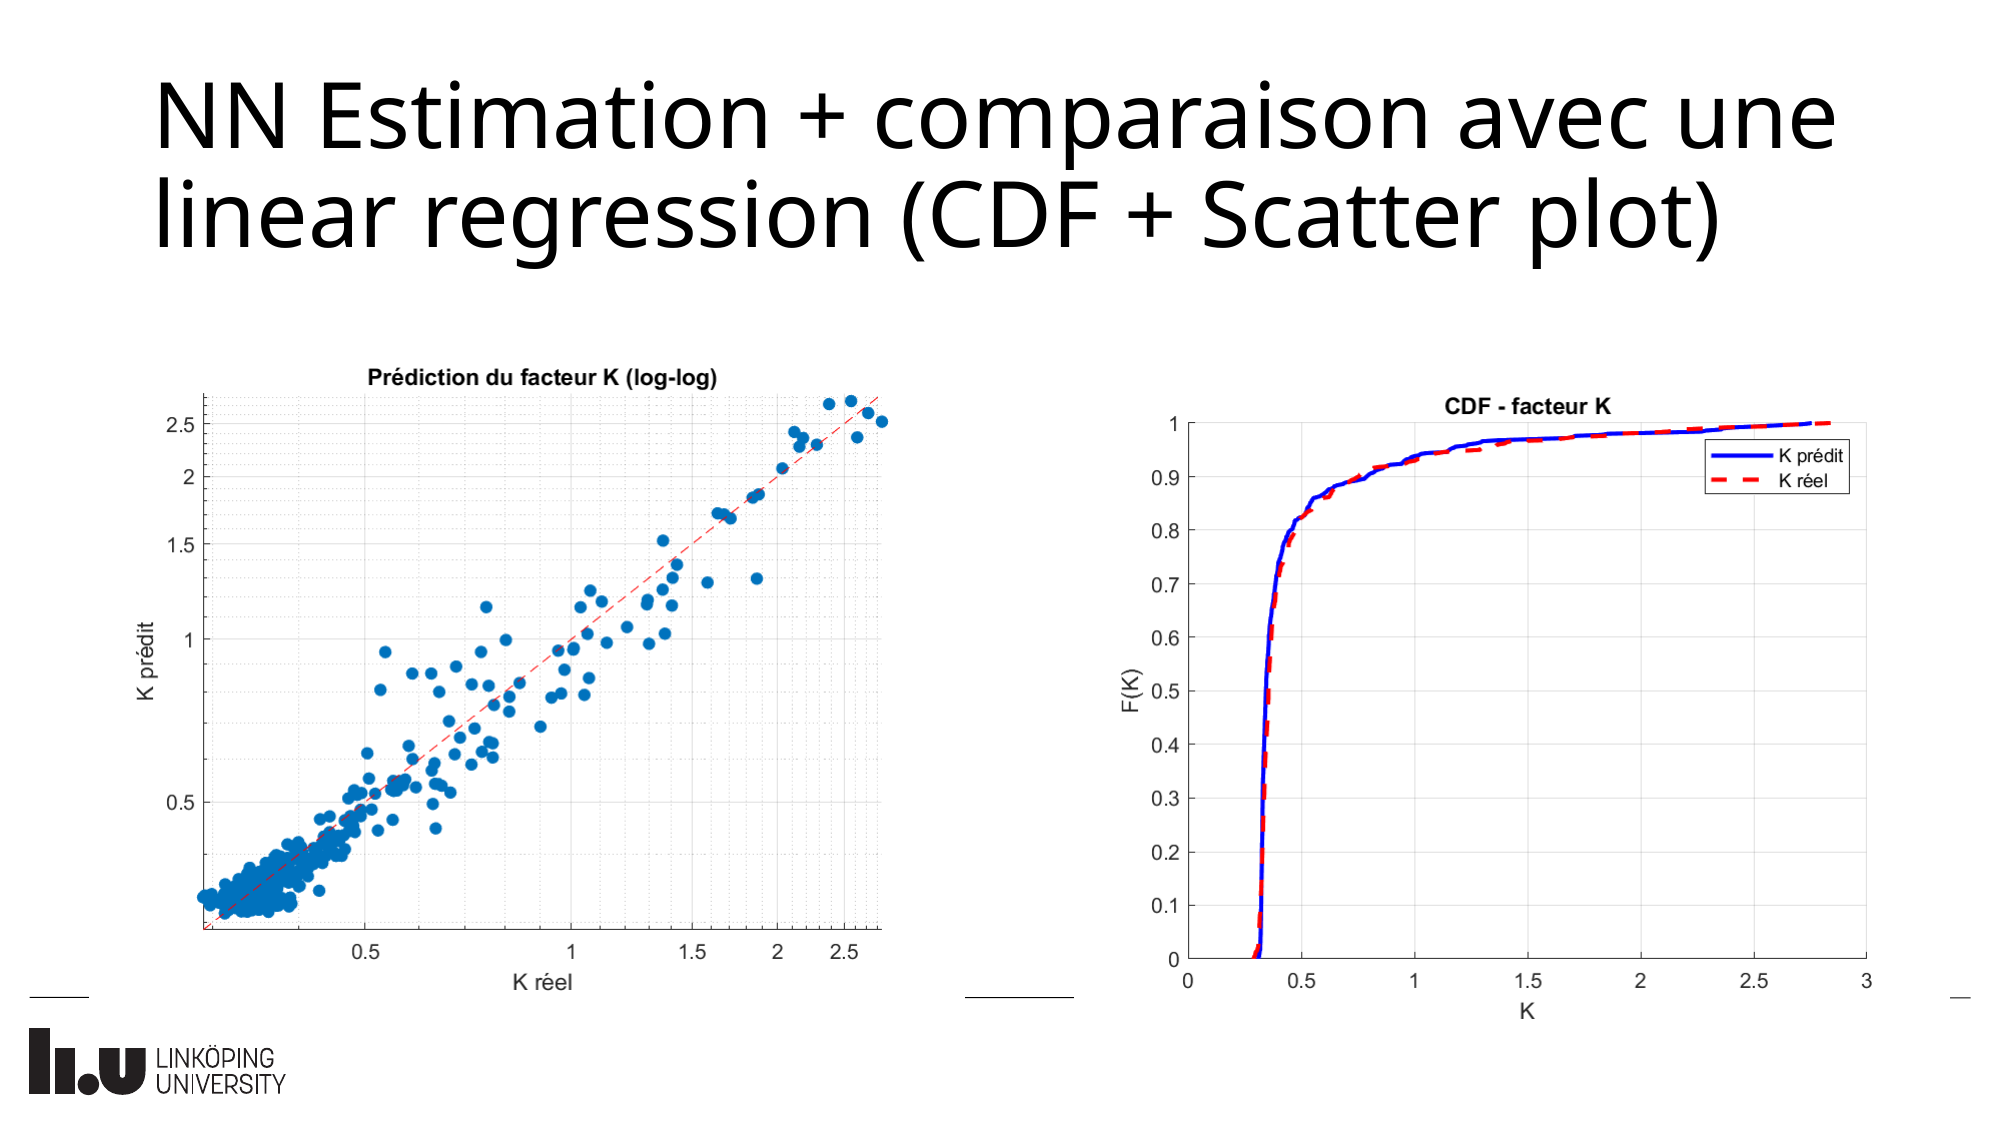

# NN Estimation + comparaison avec une linear regression (CDF + Scatter plot)